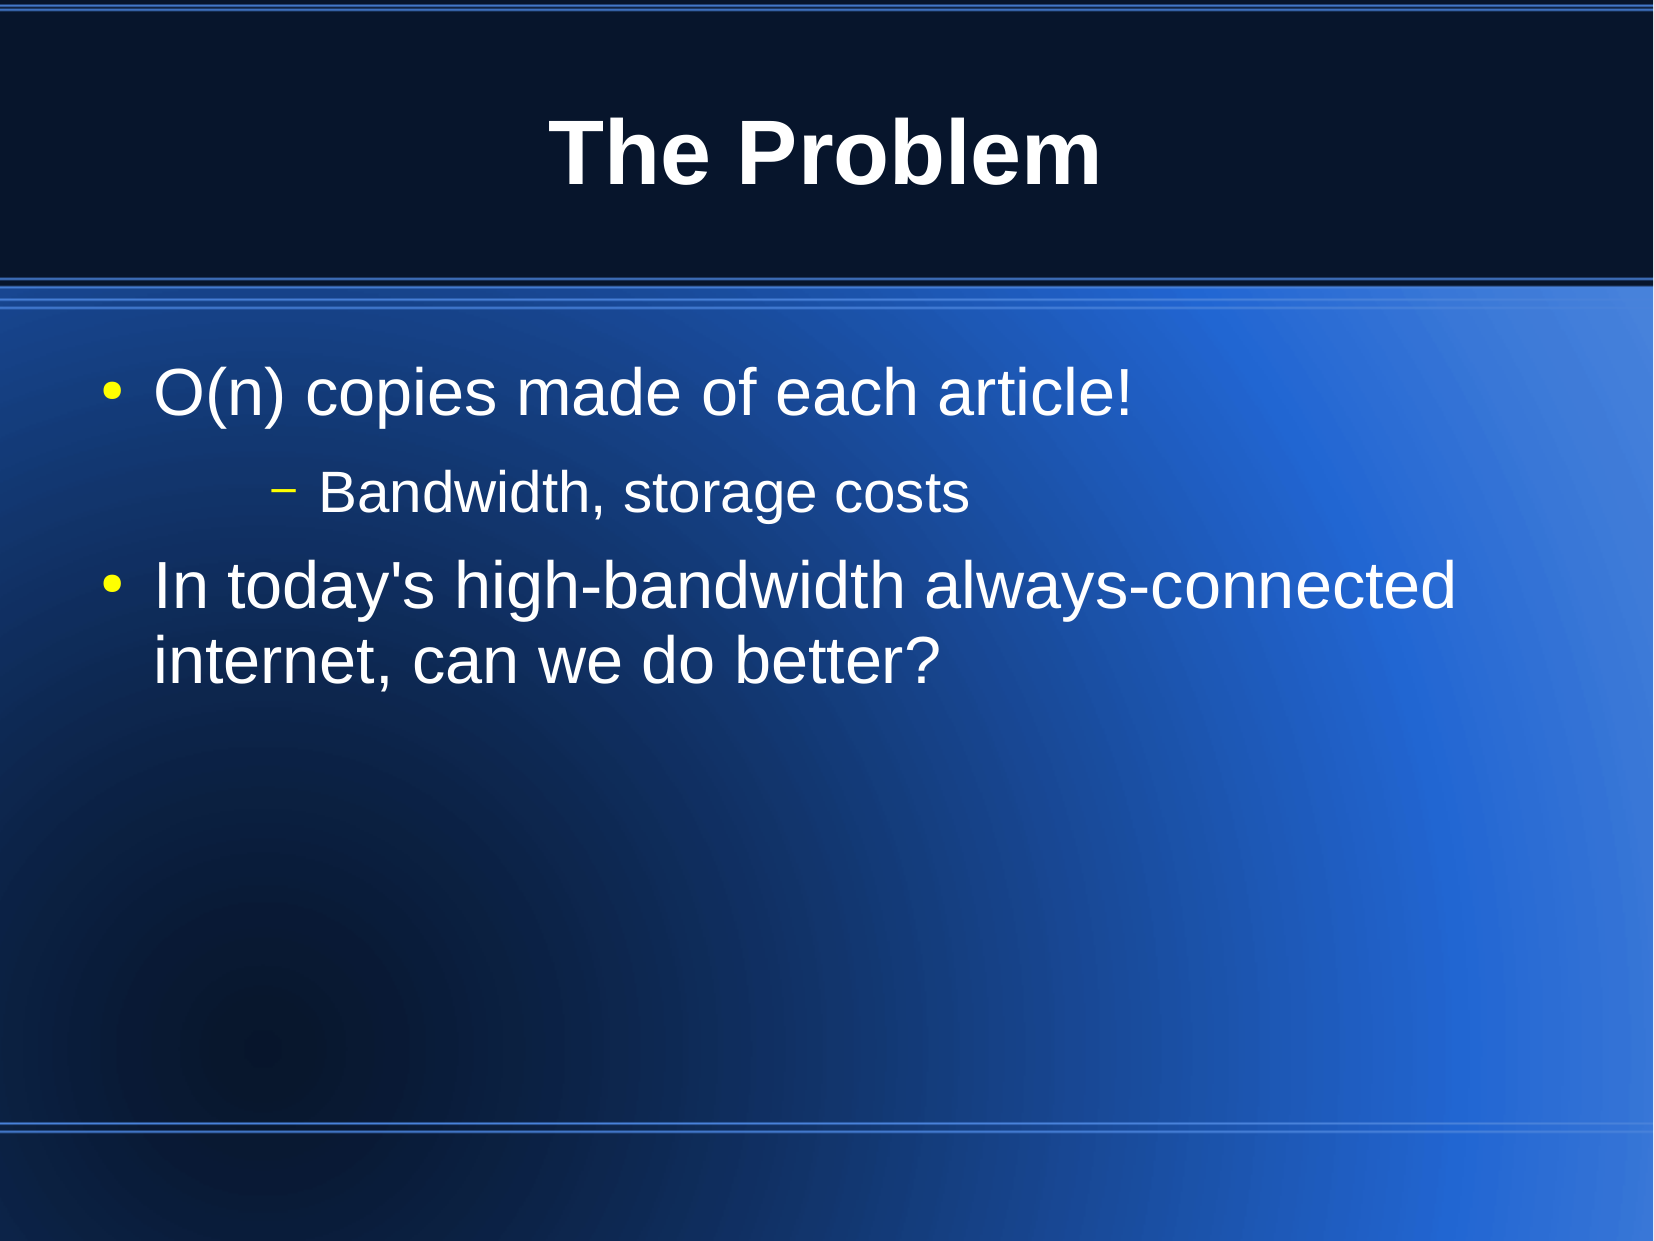

# The Problem
O(n) copies made of each article!
Bandwidth, storage costs
In today's high-bandwidth always-connected internet, can we do better?